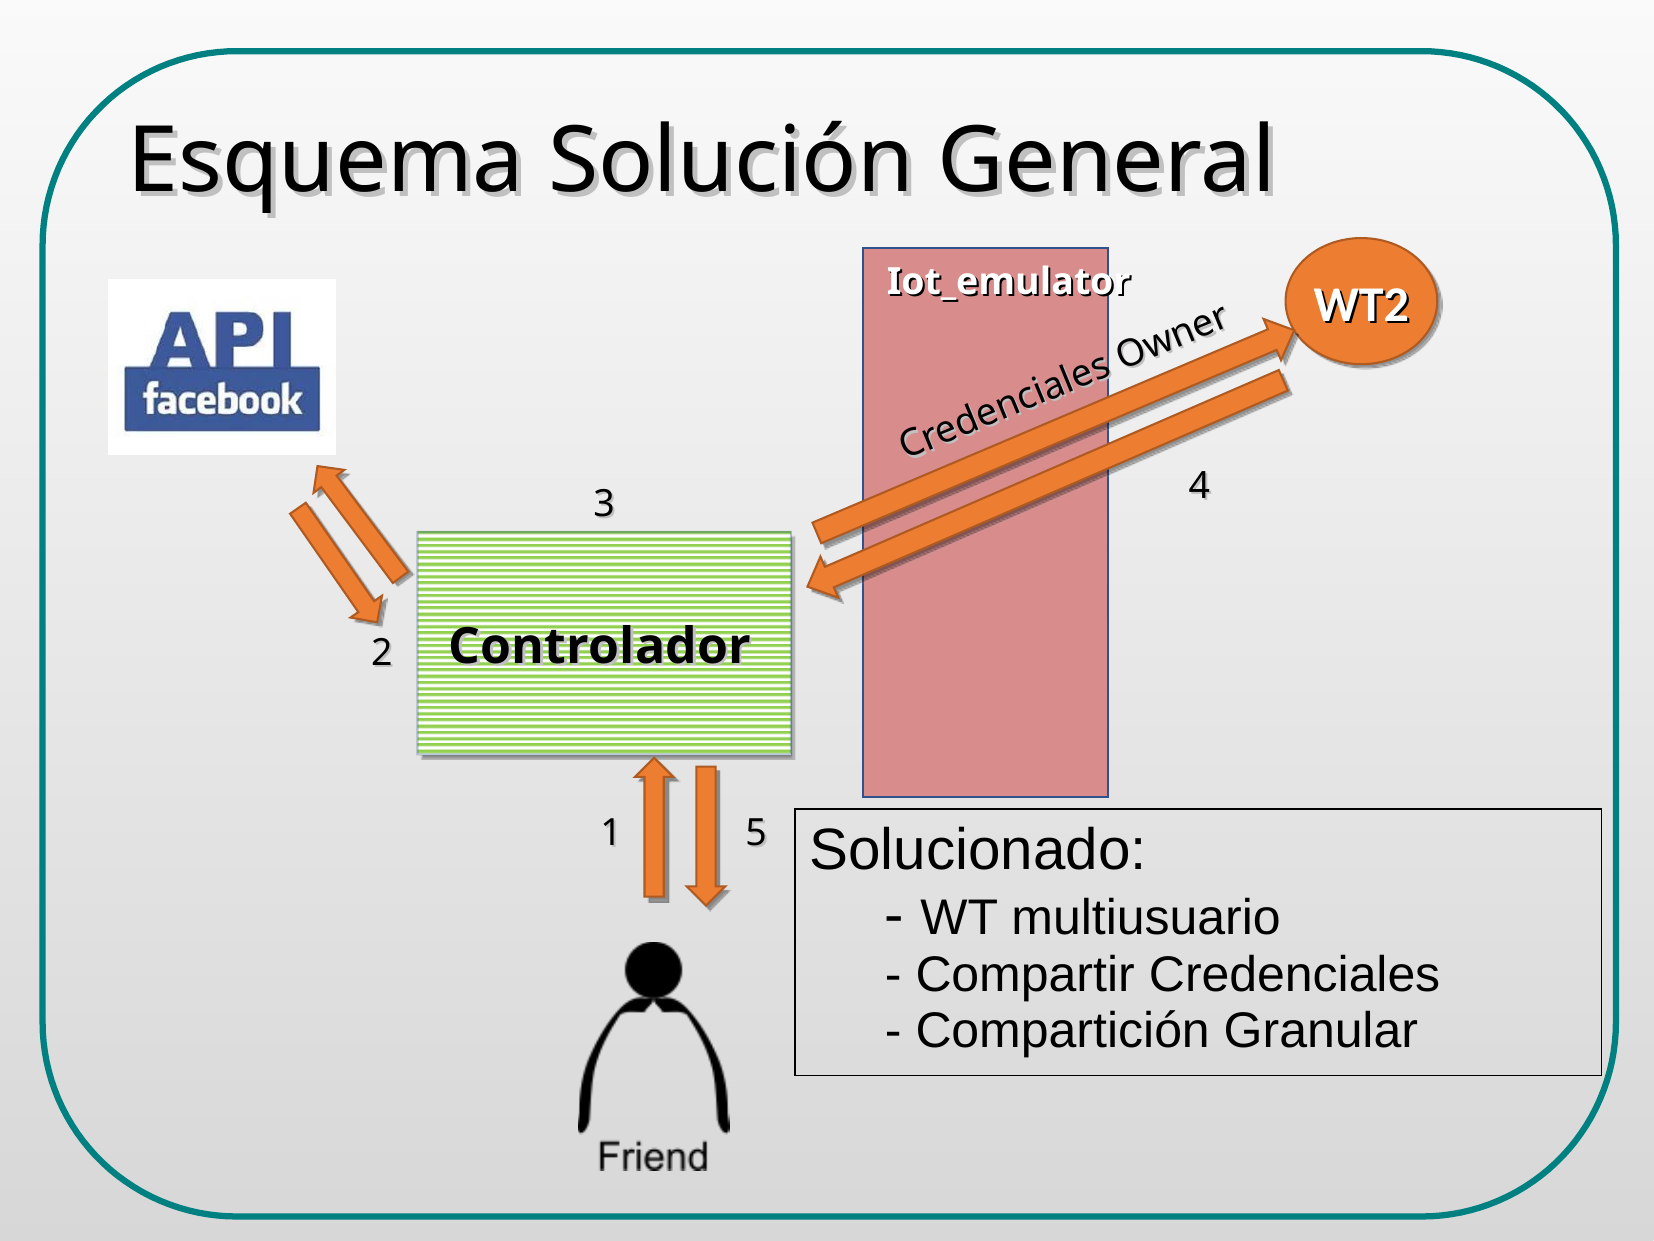

# Esquema Solución General
Iot_emulator
WT2
Credenciales Owner
4
3
Controlador
2
1
5
Solucionado:
	- WT multiusuario
	- Compartir Credenciales
	- Compartición Granular